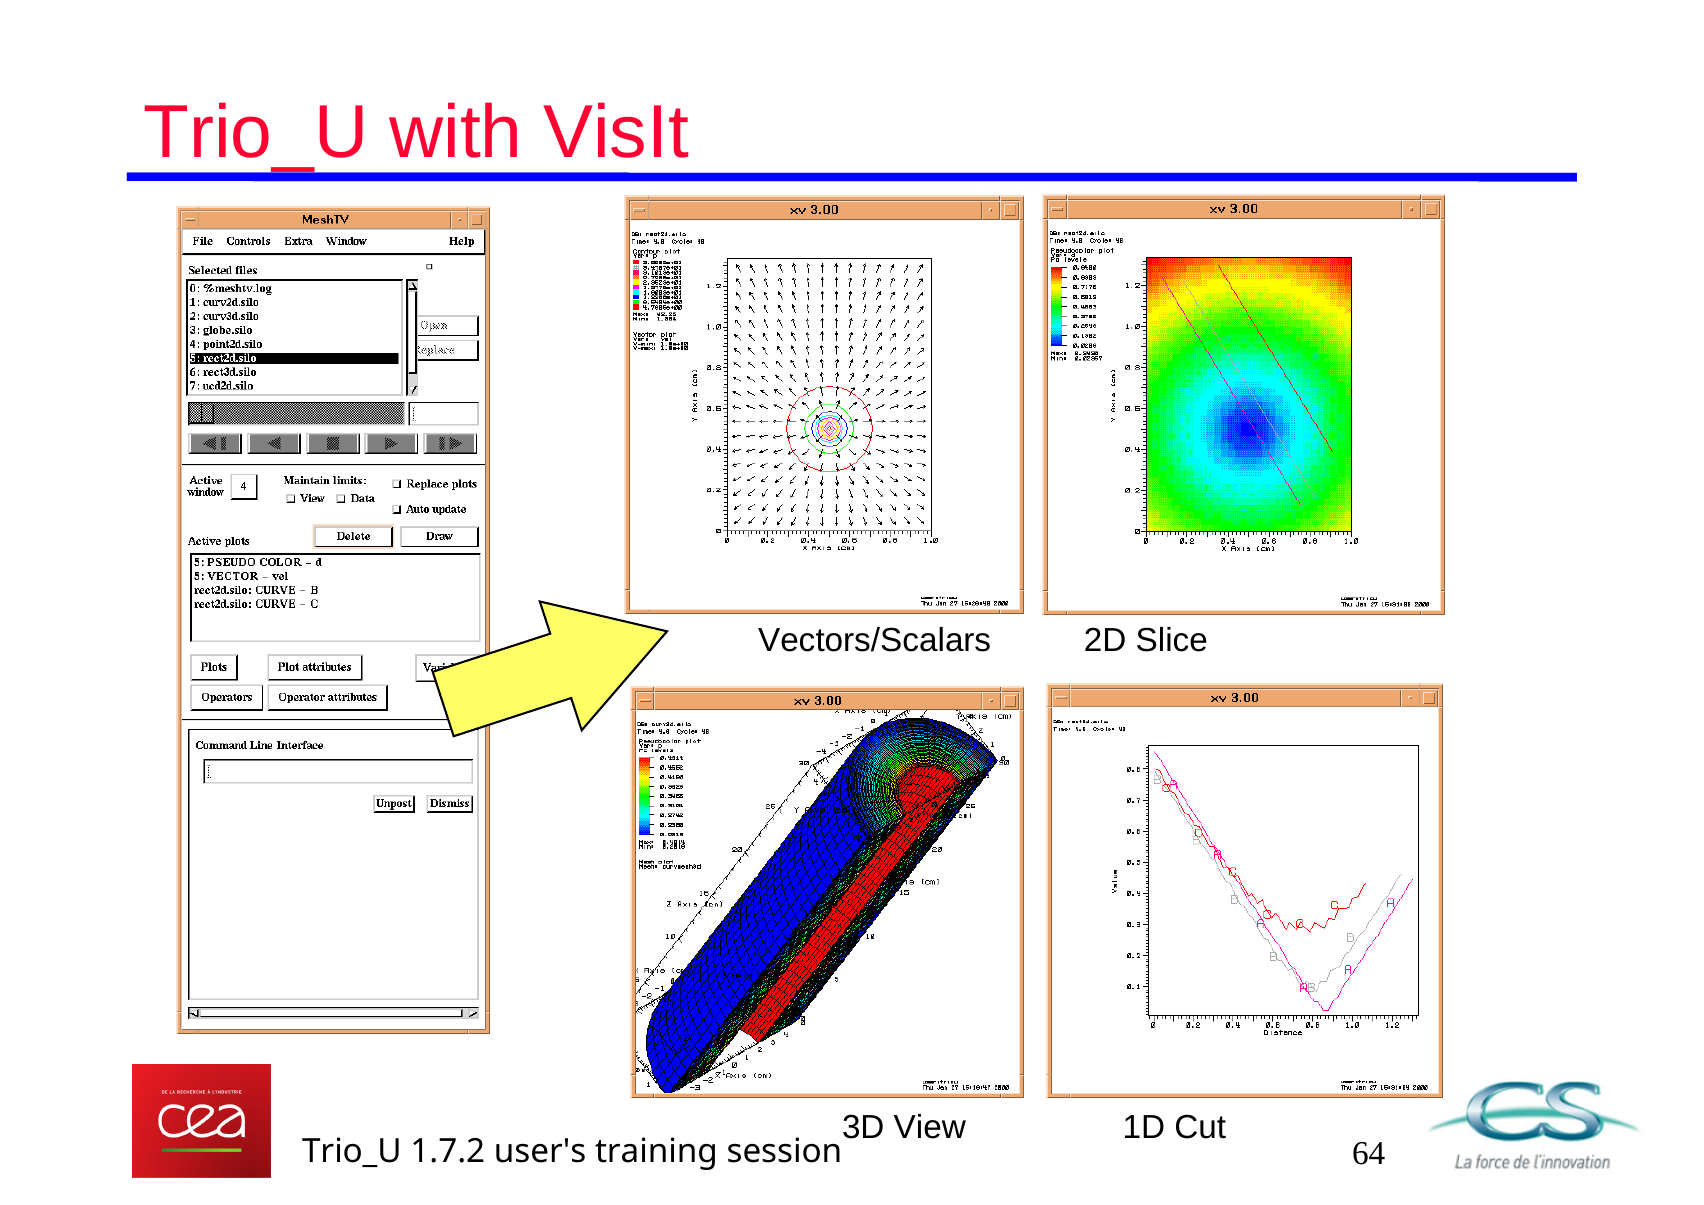

# Trio_U with VisIt
				Vectors/Scalars 2D Slice
				 2D/3D View 	 1D Cut
Trio_U 1.7.2 user's training session
64